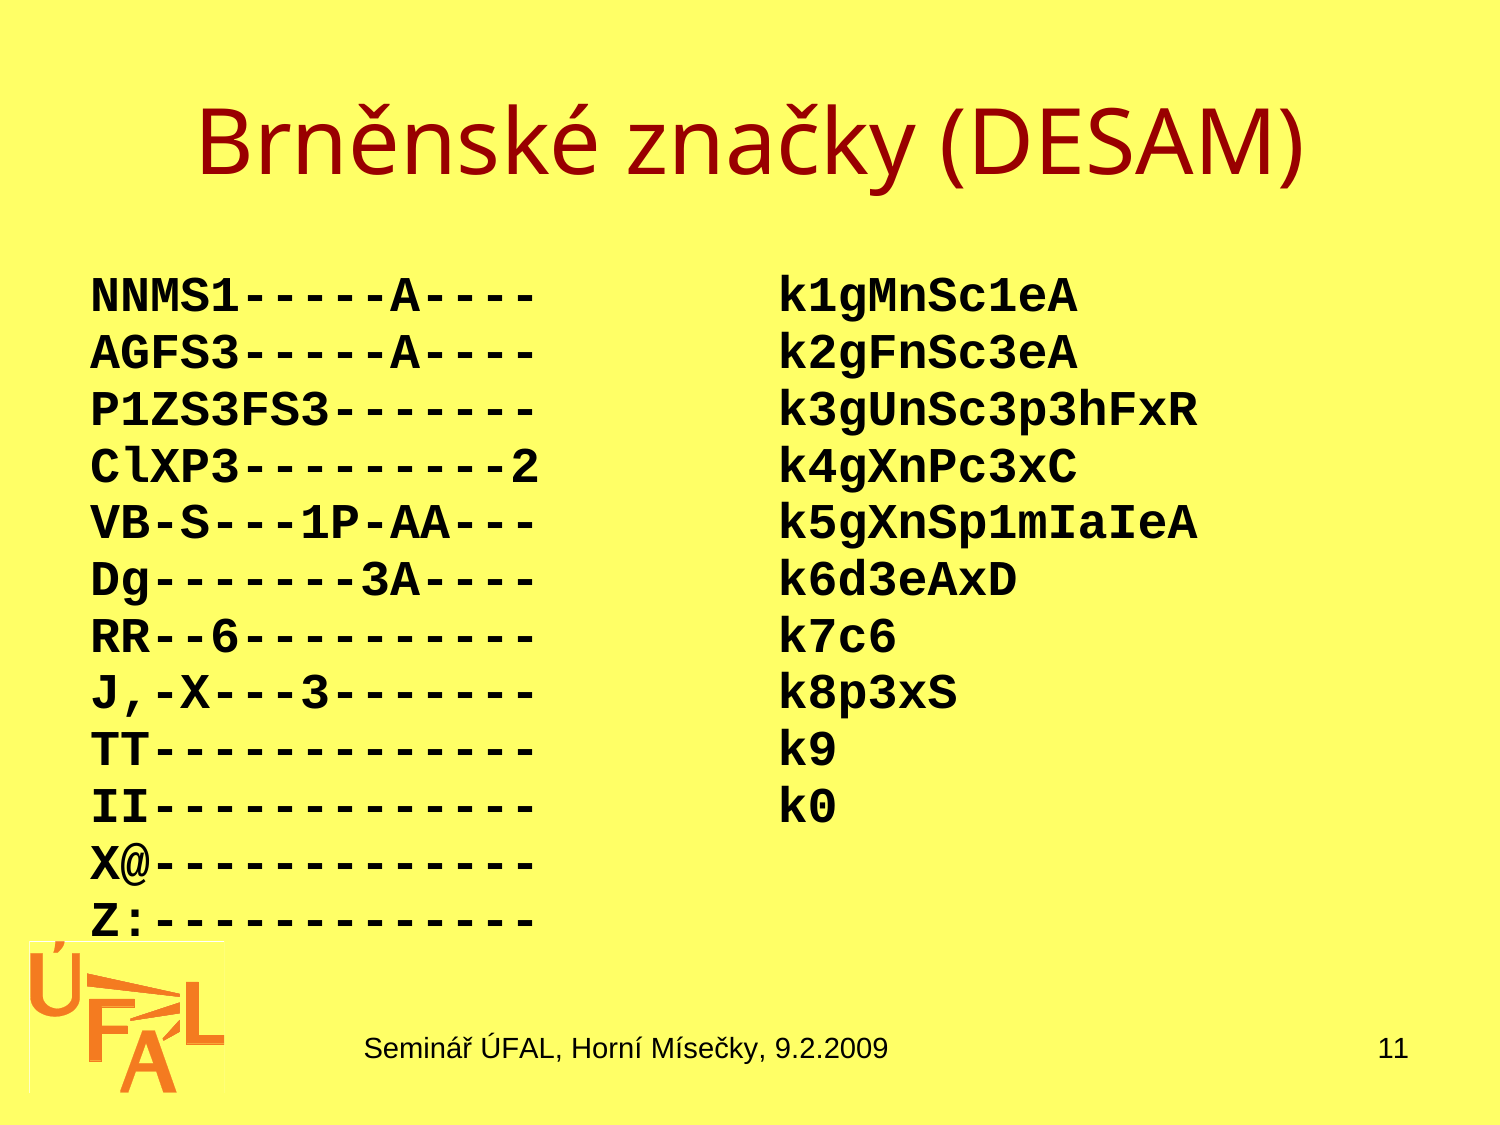

# Brněnské značky (DESAM)
NNMS1-----A----
AGFS3-----A----
P1ZS3FS3-------
ClXP3---------2
VB-S---1P-AA---
Dg-------3A----
RR--6----------
J,-X---3-------
TT-------------
II-------------
X@-------------
Z:-------------
k1gMnSc1eA
k2gFnSc3eA
k3gUnSc3p3hFxR
k4gXnPc3xC
k5gXnSp1mIaIeA
k6d3eAxD
k7c6
k8p3xS
k9
k0
Seminář ÚFAL, Horní Mísečky, 9.2.2009
11